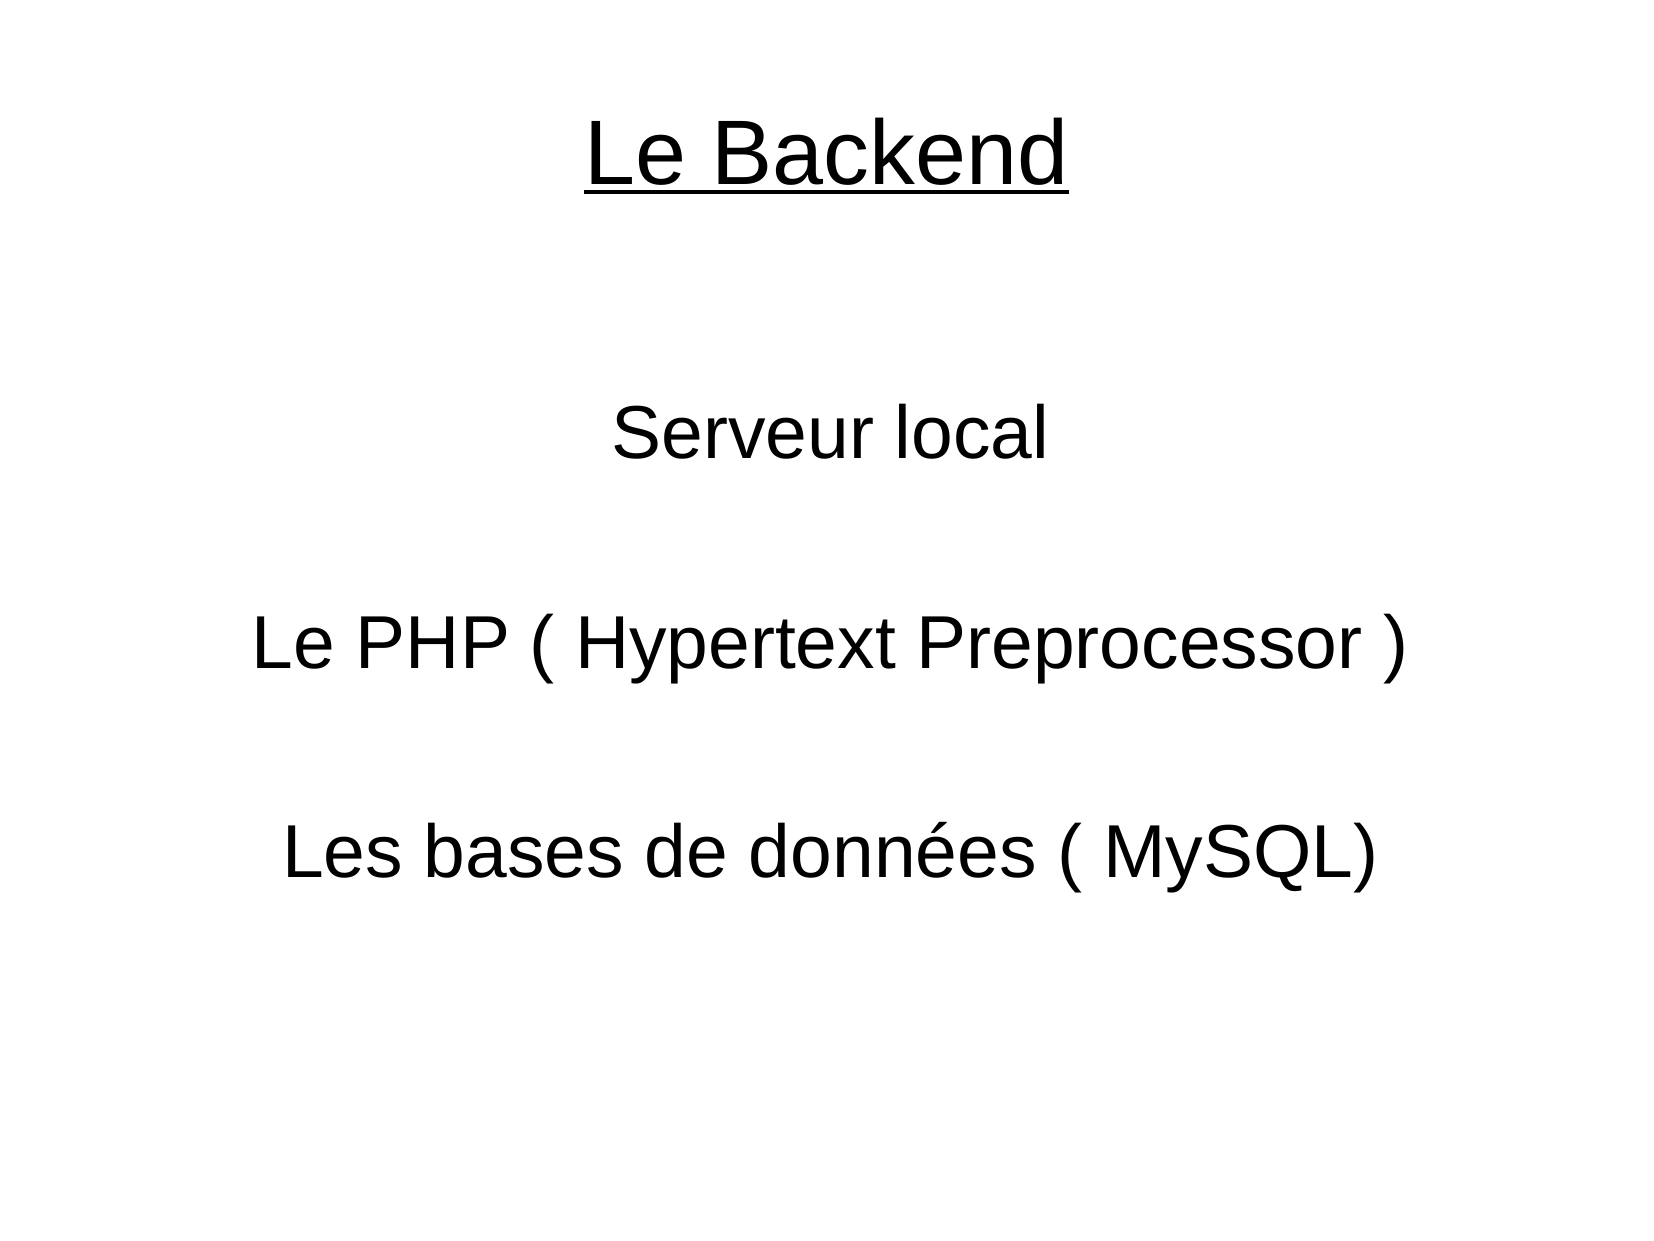

# Le Backend
Serveur local
Le PHP ( Hypertext Preprocessor )
Les bases de données ( MySQL)